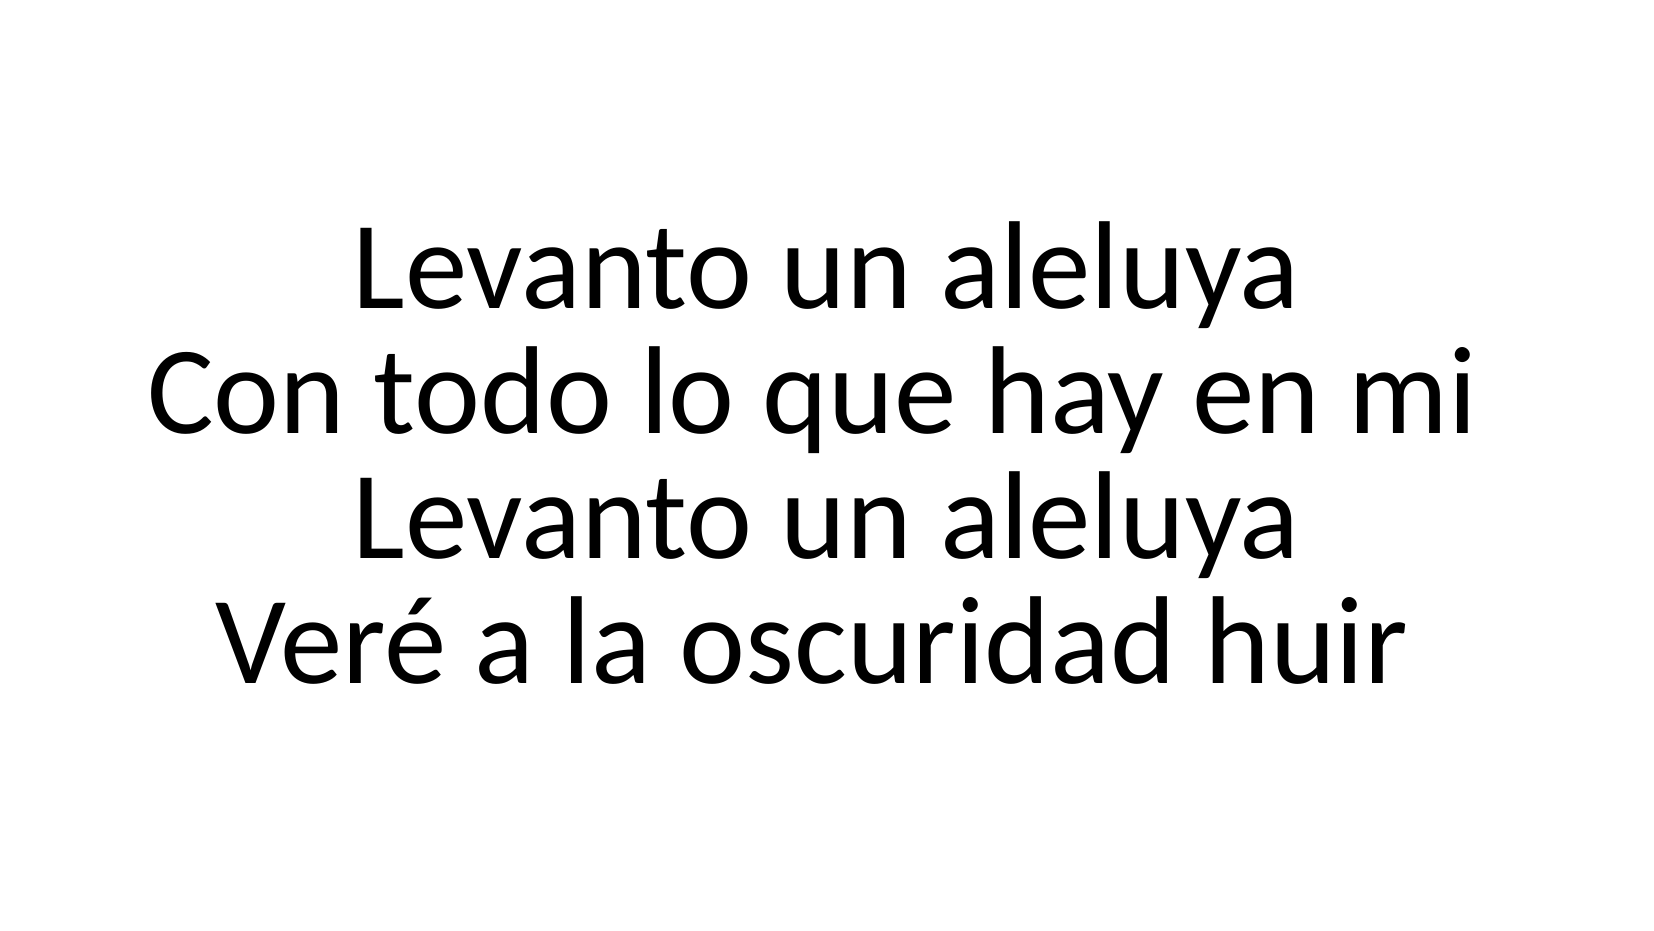

# Levanto un aleluya Con todo lo que hay en mi Levanto un aleluya Veré a la oscuridad huir